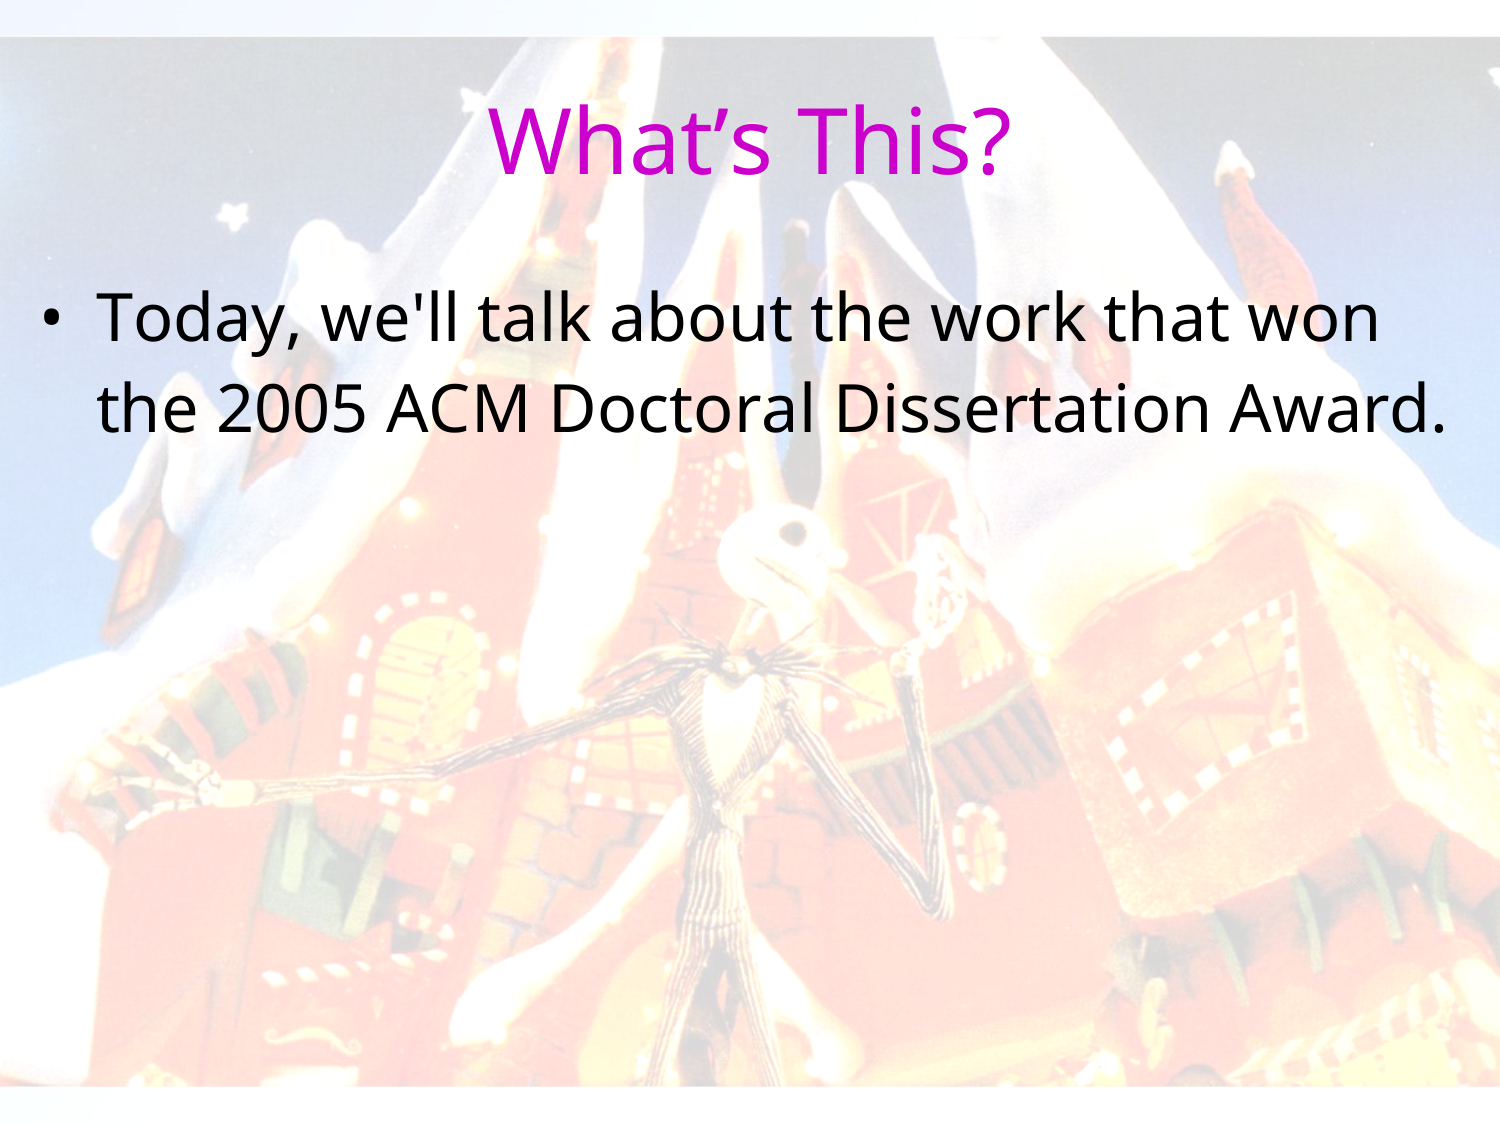

# What’s This?
Today, we'll talk about the work that won the 2005 ACM Doctoral Dissertation Award.
2